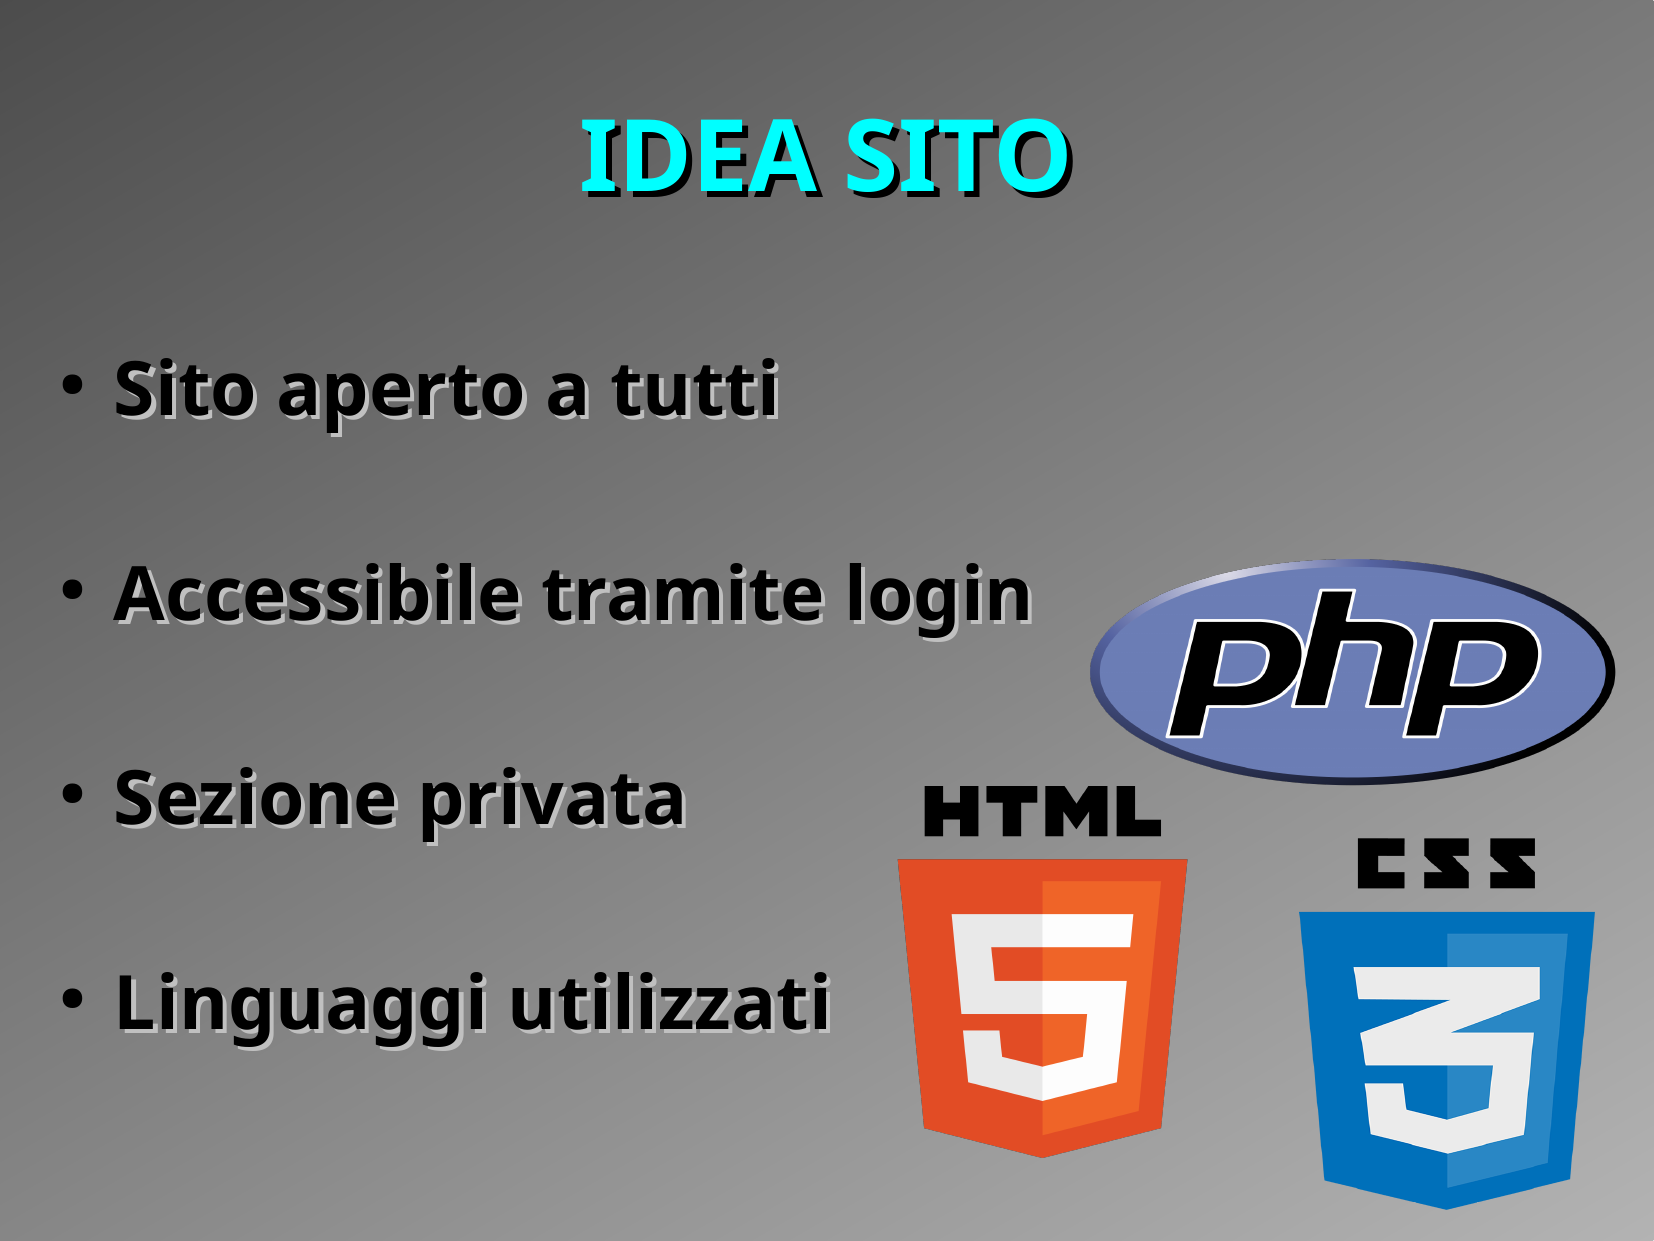

# IDEA SITO
 Sito aperto a tutti
 Accessibile tramite login
 Sezione privata
 Linguaggi utilizzati